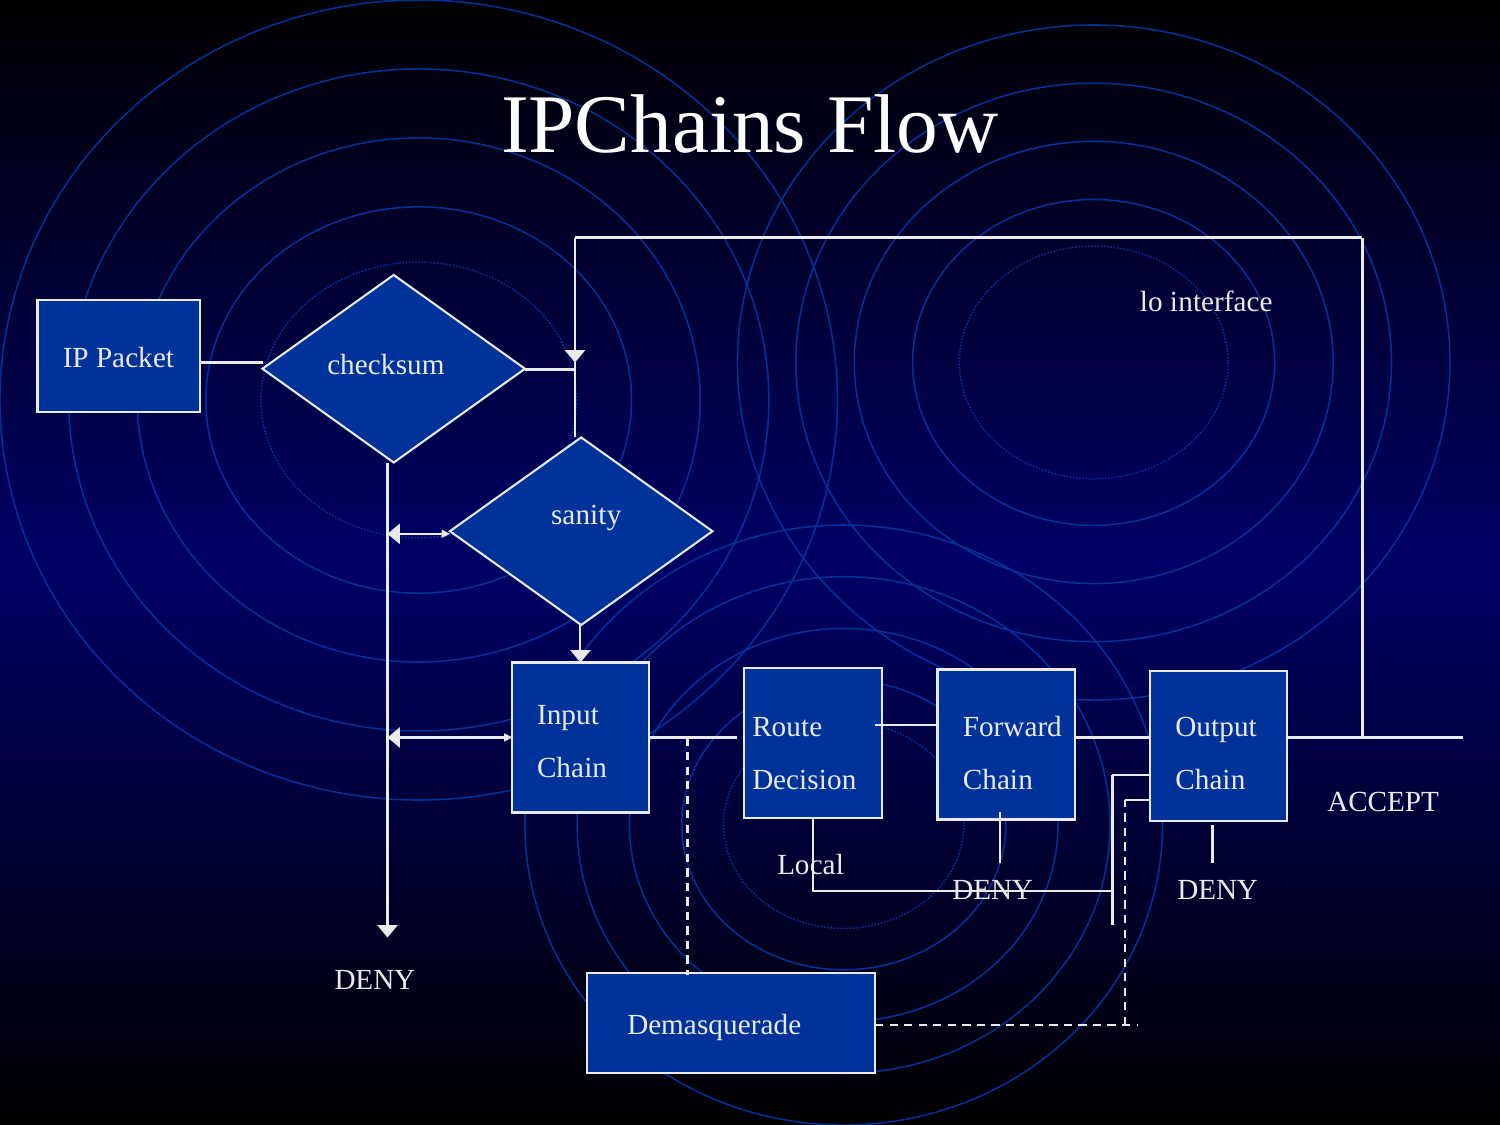

# IPChains Flow
lo interface
IP Packet
checksum
sanity
Input
Chain
Route
Decision
Forward
Chain
Output
Chain
ACCEPT
Local
DENY
DENY
DENY
Demasquerade